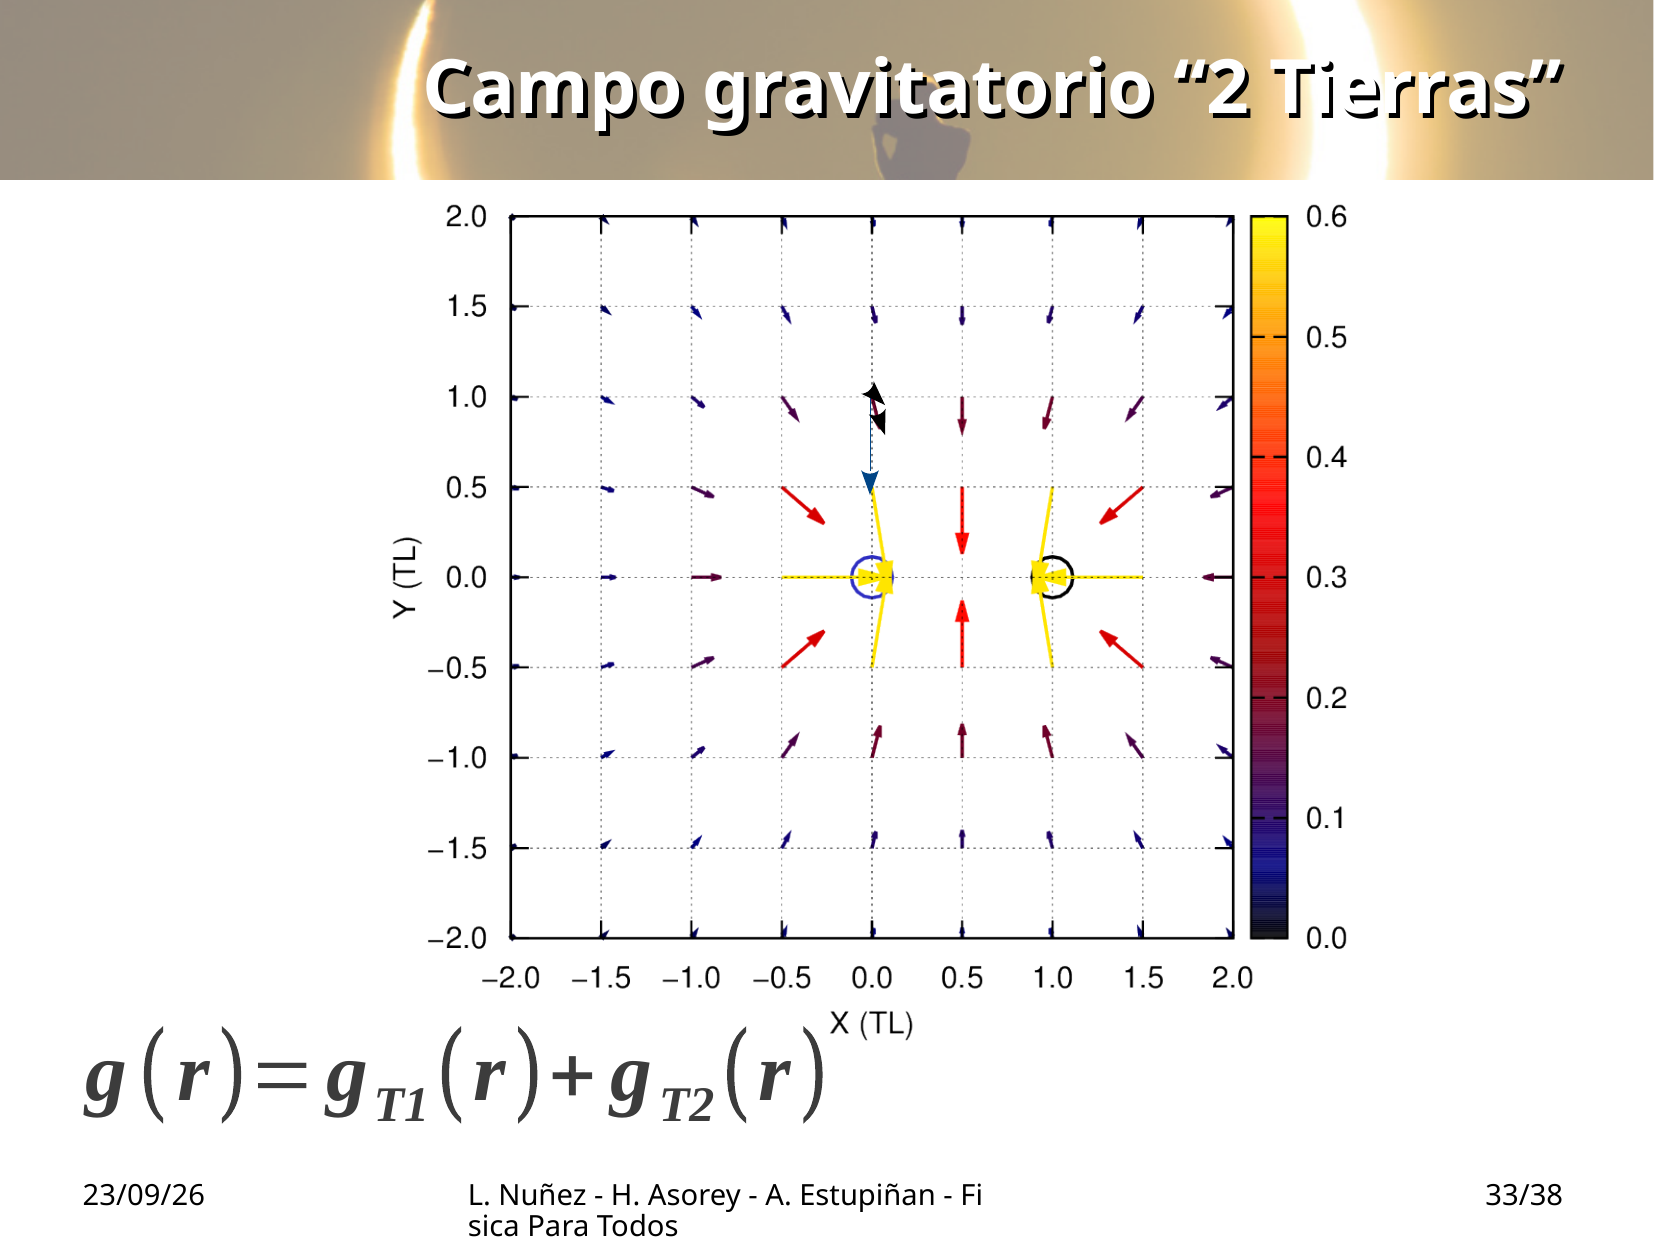

# Campo gravitatorio “2 Tierras”
L. Nuñez - H. Asorey - A. Estupiñan - Fisica Para Todos
33